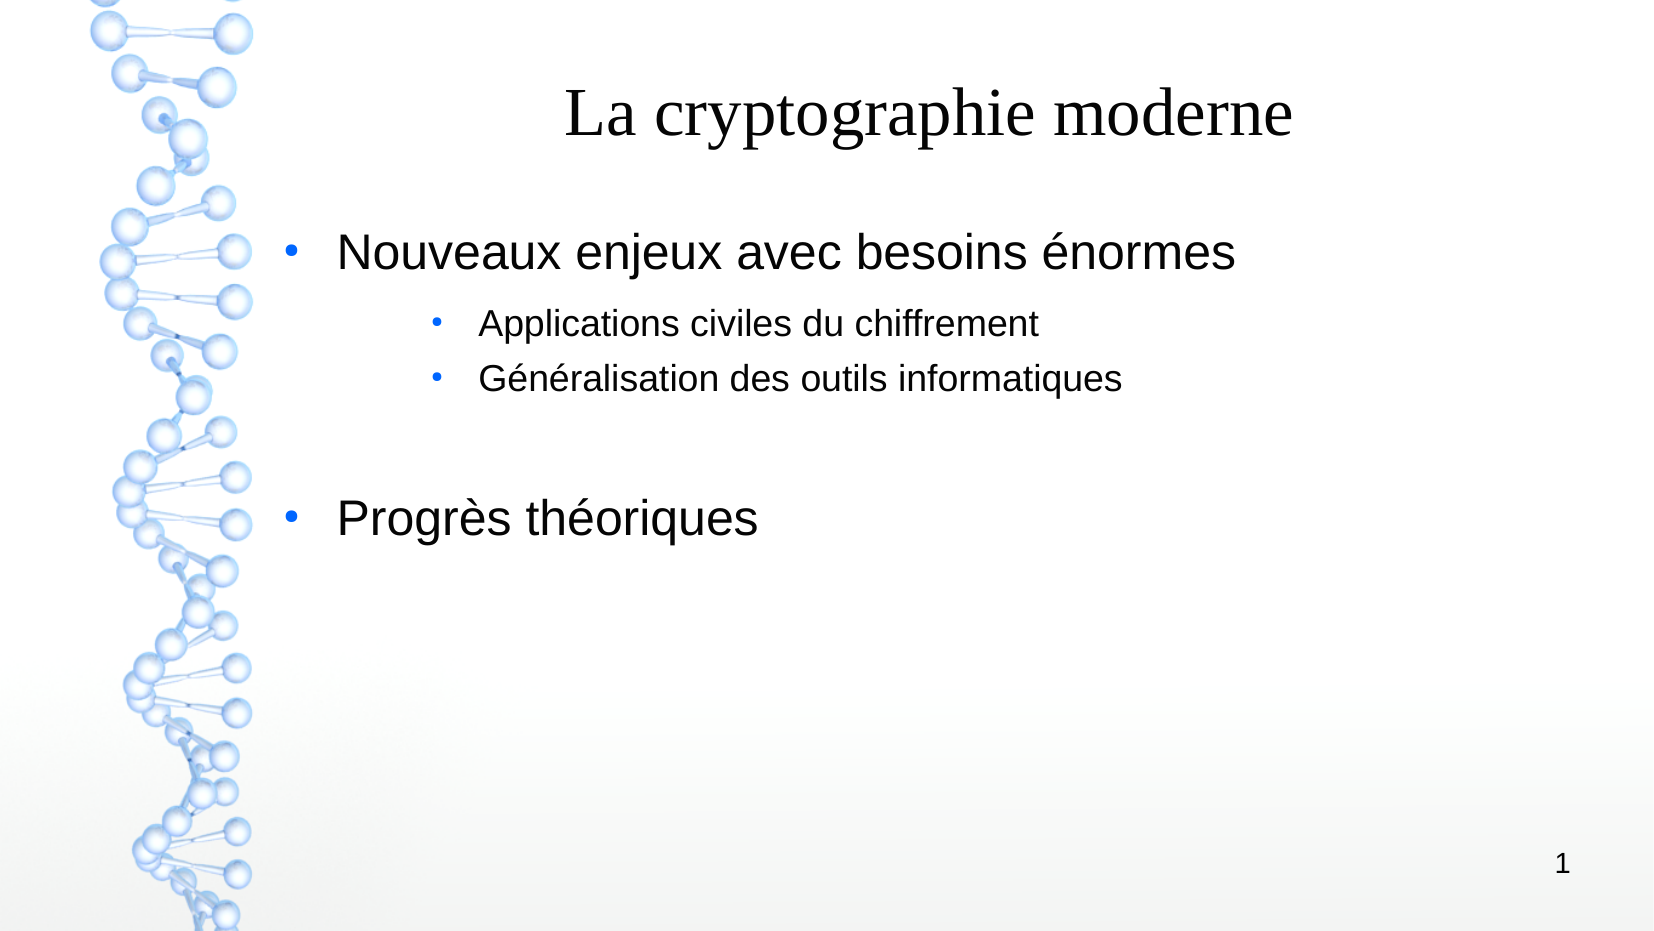

# La cryptographie moderne
Nouveaux enjeux avec besoins énormes
Applications civiles du chiffrement
Généralisation des outils informatiques
Progrès théoriques
1